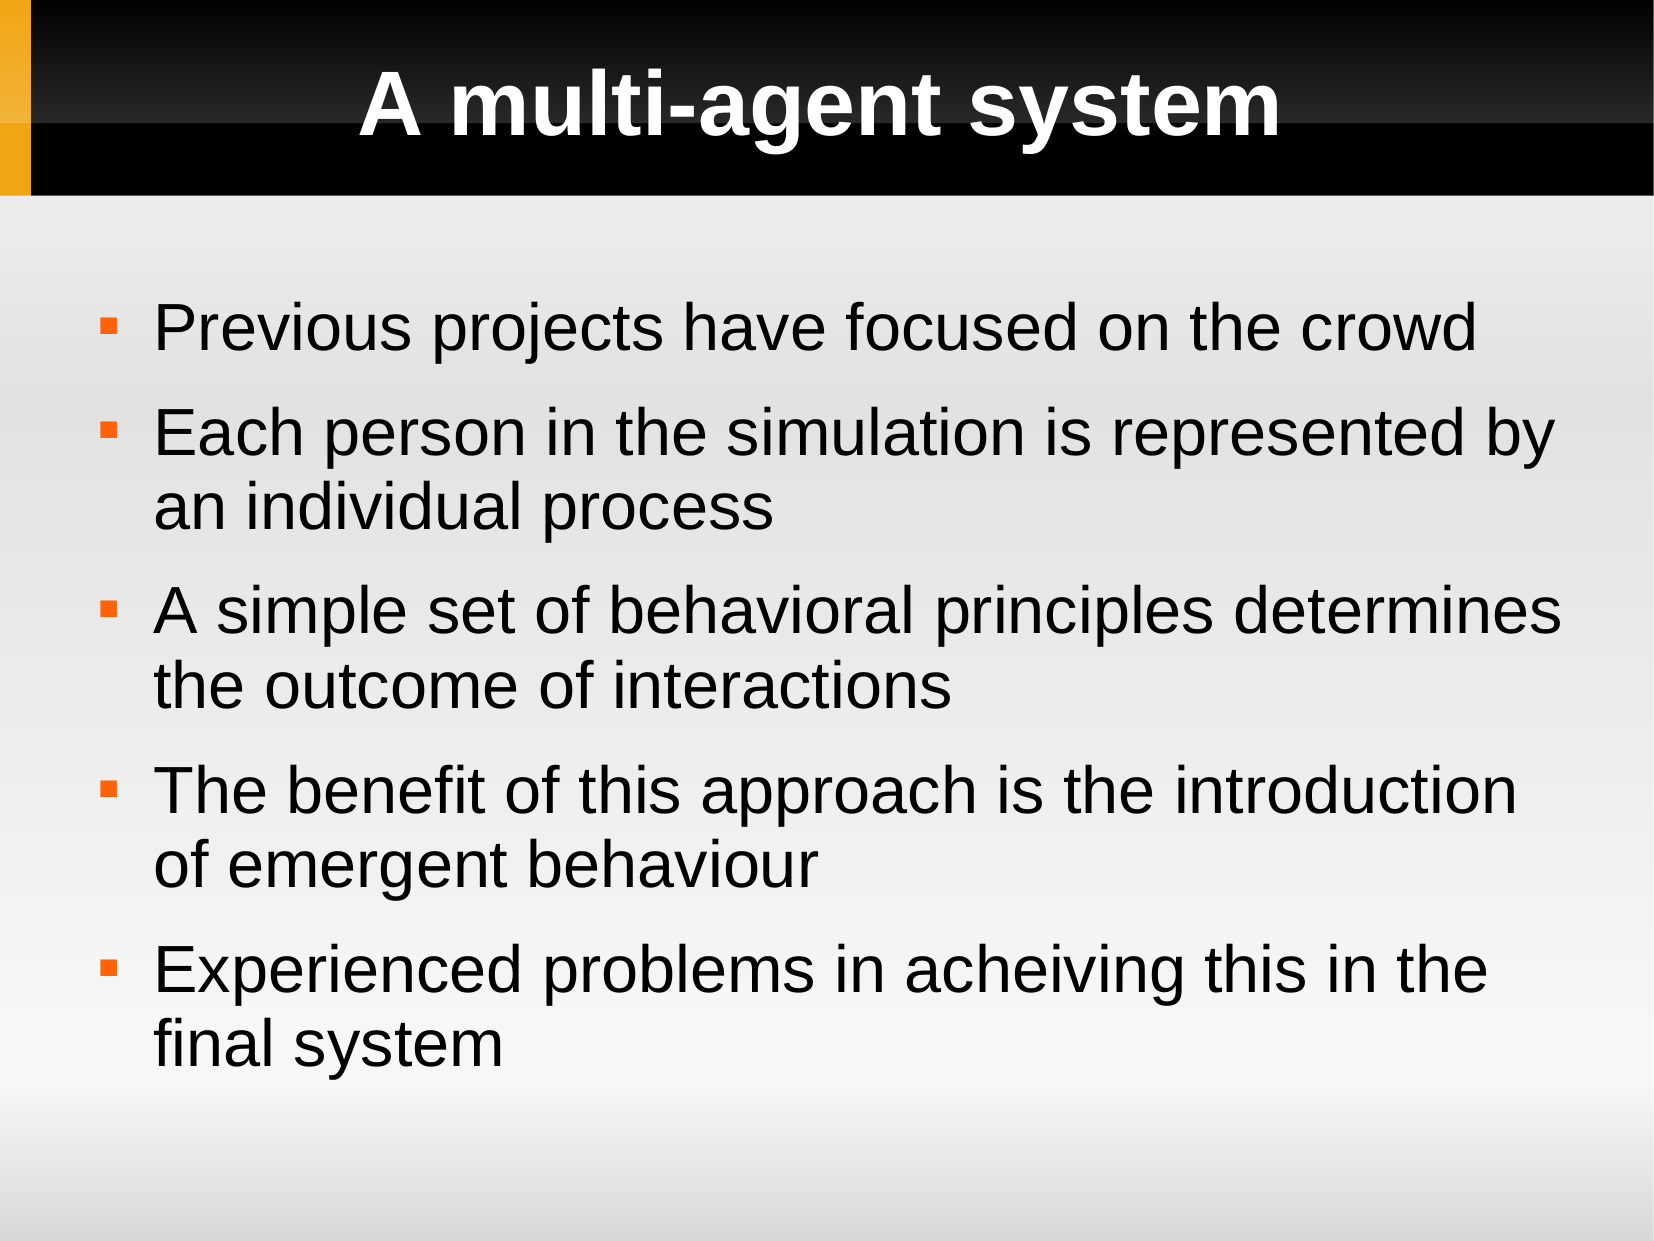

# A multi-agent system
Previous projects have focused on the crowd
Each person in the simulation is represented by an individual process
A simple set of behavioral principles determines the outcome of interactions
The benefit of this approach is the introduction of emergent behaviour
Experienced problems in acheiving this in the final system